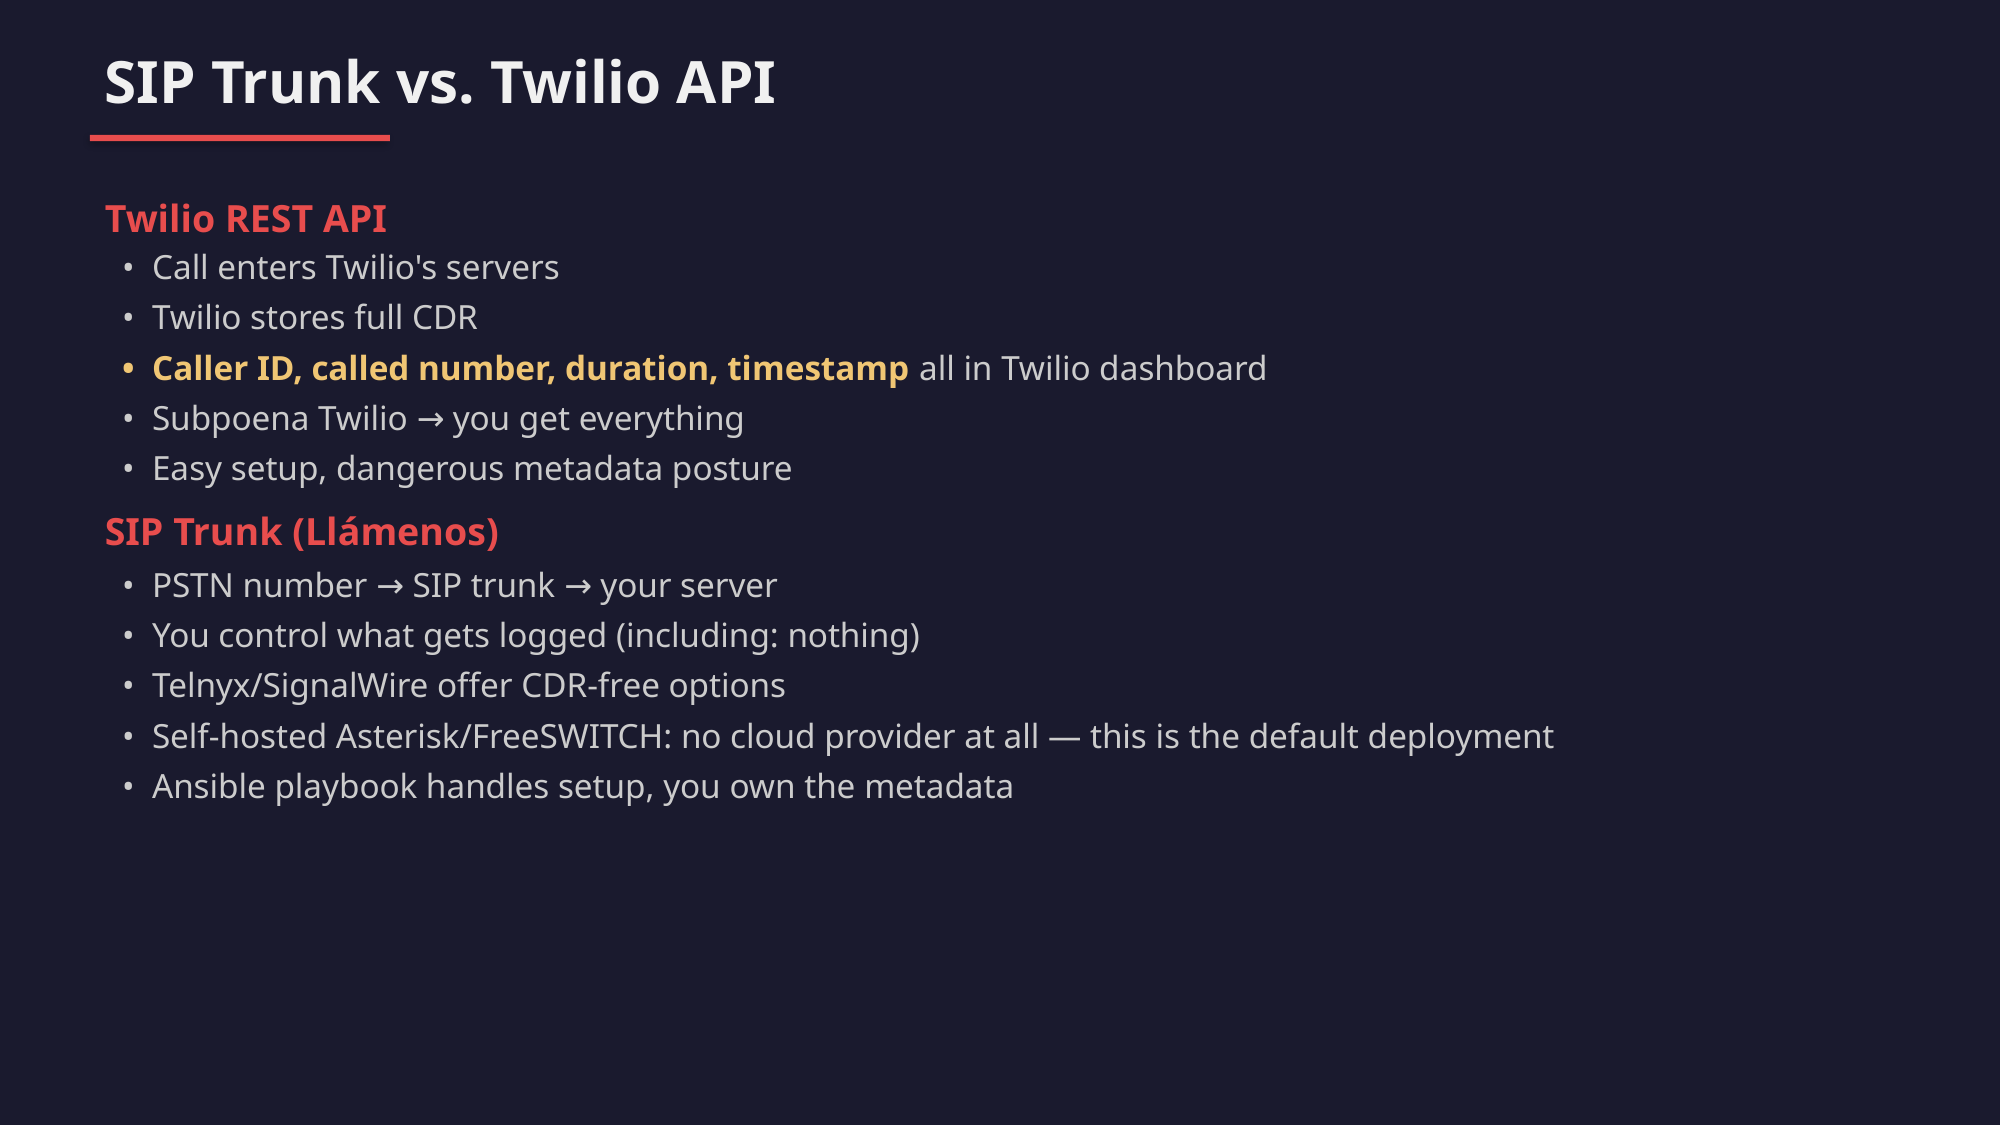

SIP Trunk vs. Twilio API
Twilio REST API
 • Call enters Twilio's servers
 • Twilio stores full CDR
 • Caller ID, called number, duration, timestamp all in Twilio dashboard
 • Subpoena Twilio → you get everything
 • Easy setup, dangerous metadata posture
SIP Trunk (Llámenos)
 • PSTN number → SIP trunk → your server
 • You control what gets logged (including: nothing)
 • Telnyx/SignalWire offer CDR-free options
 • Self-hosted Asterisk/FreeSWITCH: no cloud provider at all — this is the default deployment
 • Ansible playbook handles setup, you own the metadata